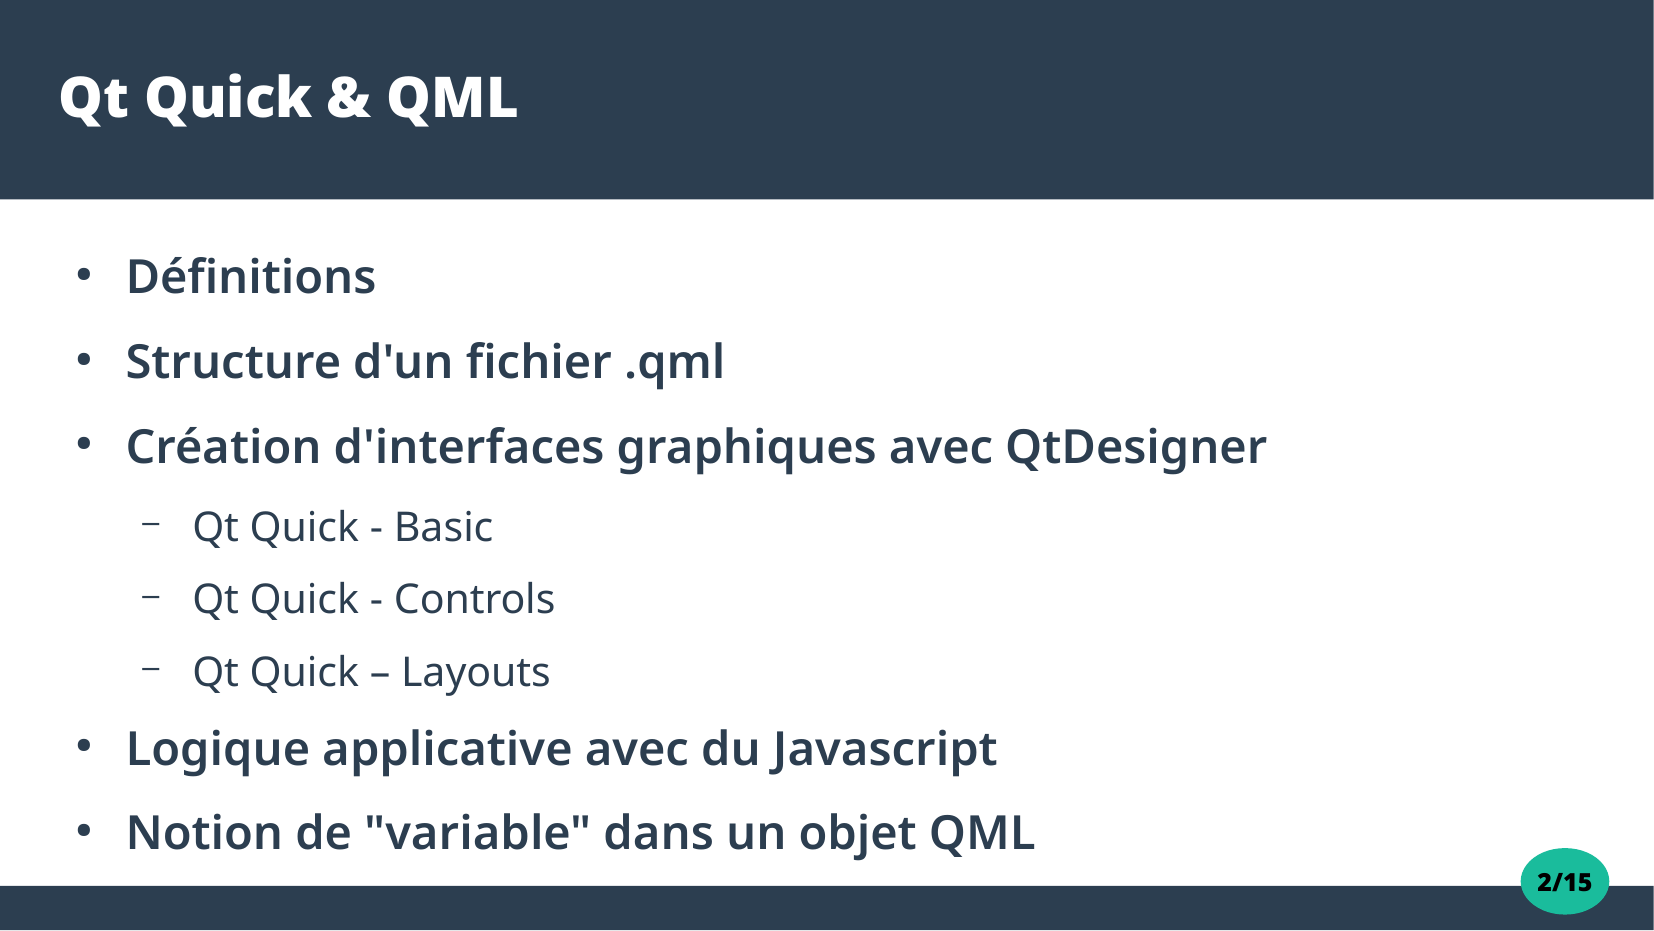

# Qt Quick & QML
Définitions
Structure d'un fichier .qml
Création d'interfaces graphiques avec QtDesigner
Qt Quick - Basic
Qt Quick - Controls
Qt Quick – Layouts
Logique applicative avec du Javascript
Notion de "variable" dans un objet QML
2